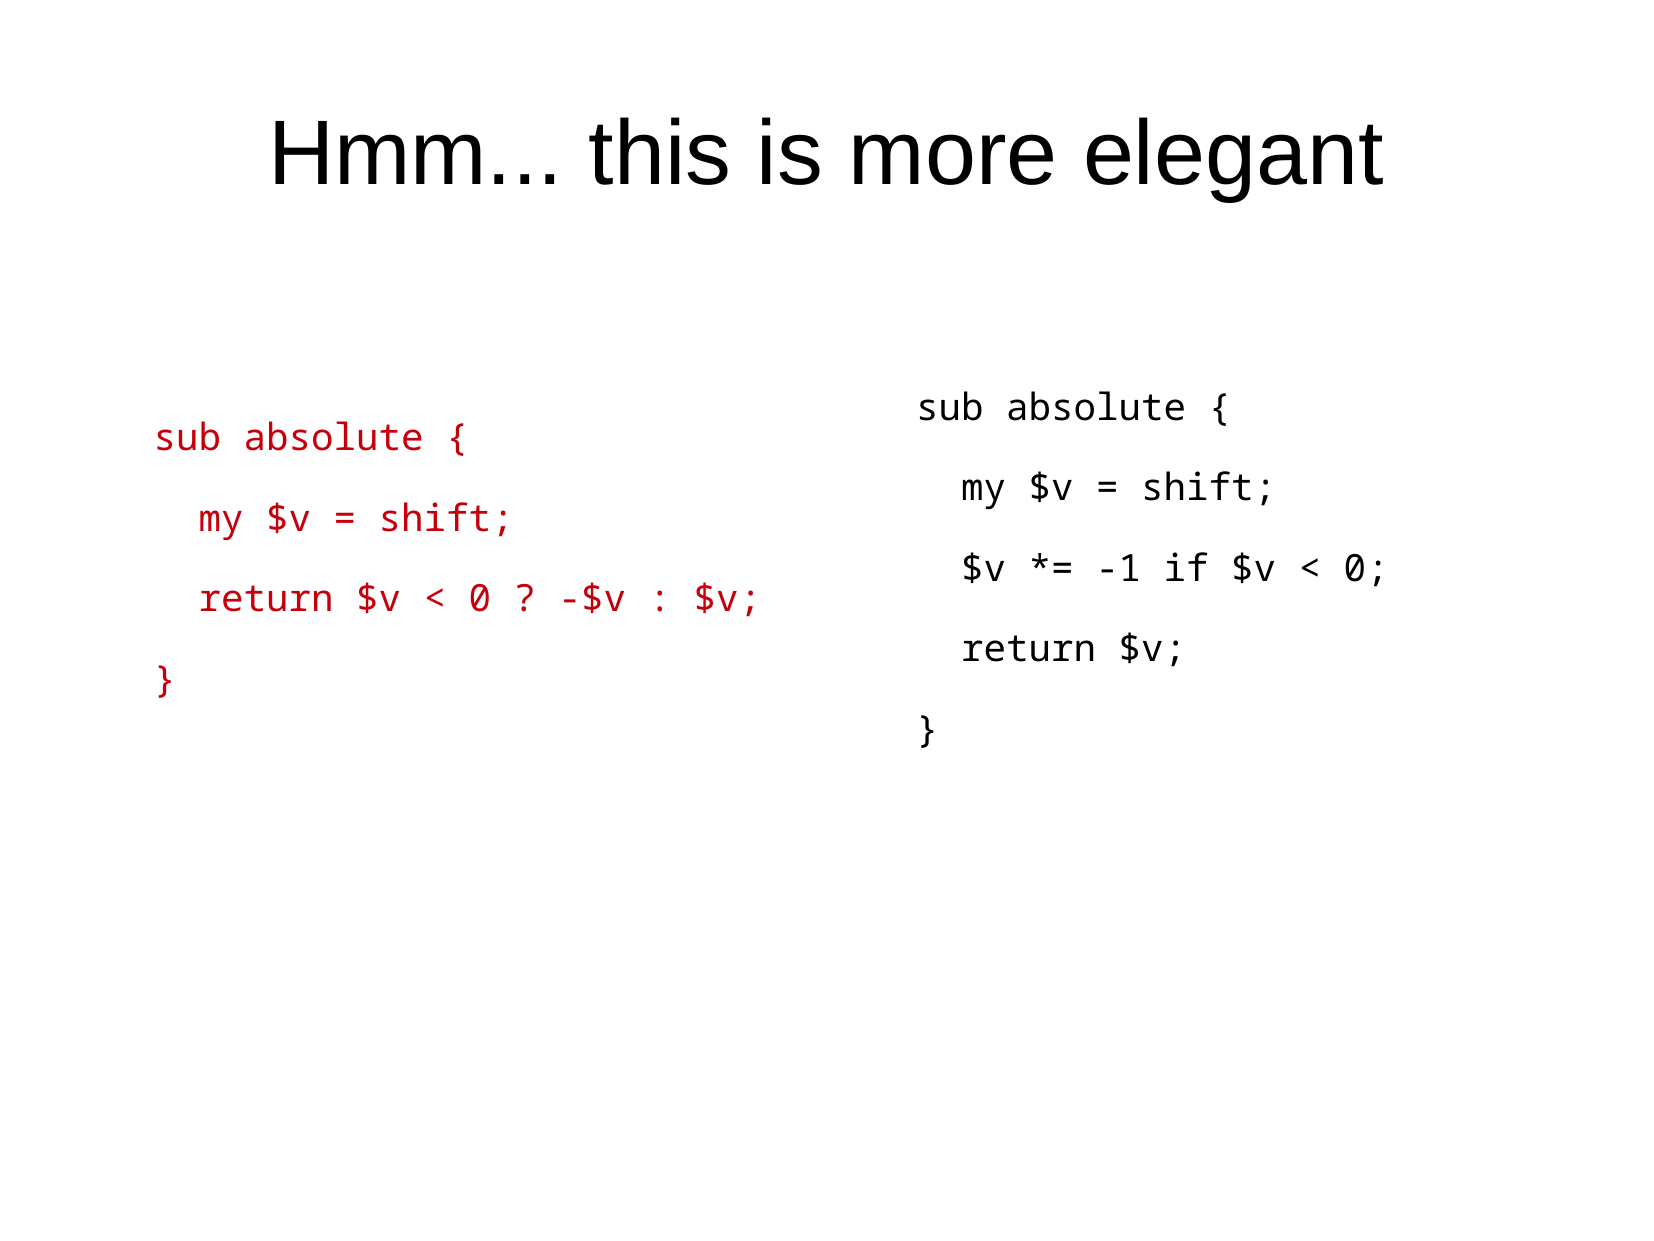

# Hmm... this is more elegant
sub absolute {
 my $v = shift;
 return $v < 0 ? -$v : $v;
}
sub absolute {
 my $v = shift;
 $v *= -1 if $v < 0;
 return $v;
}